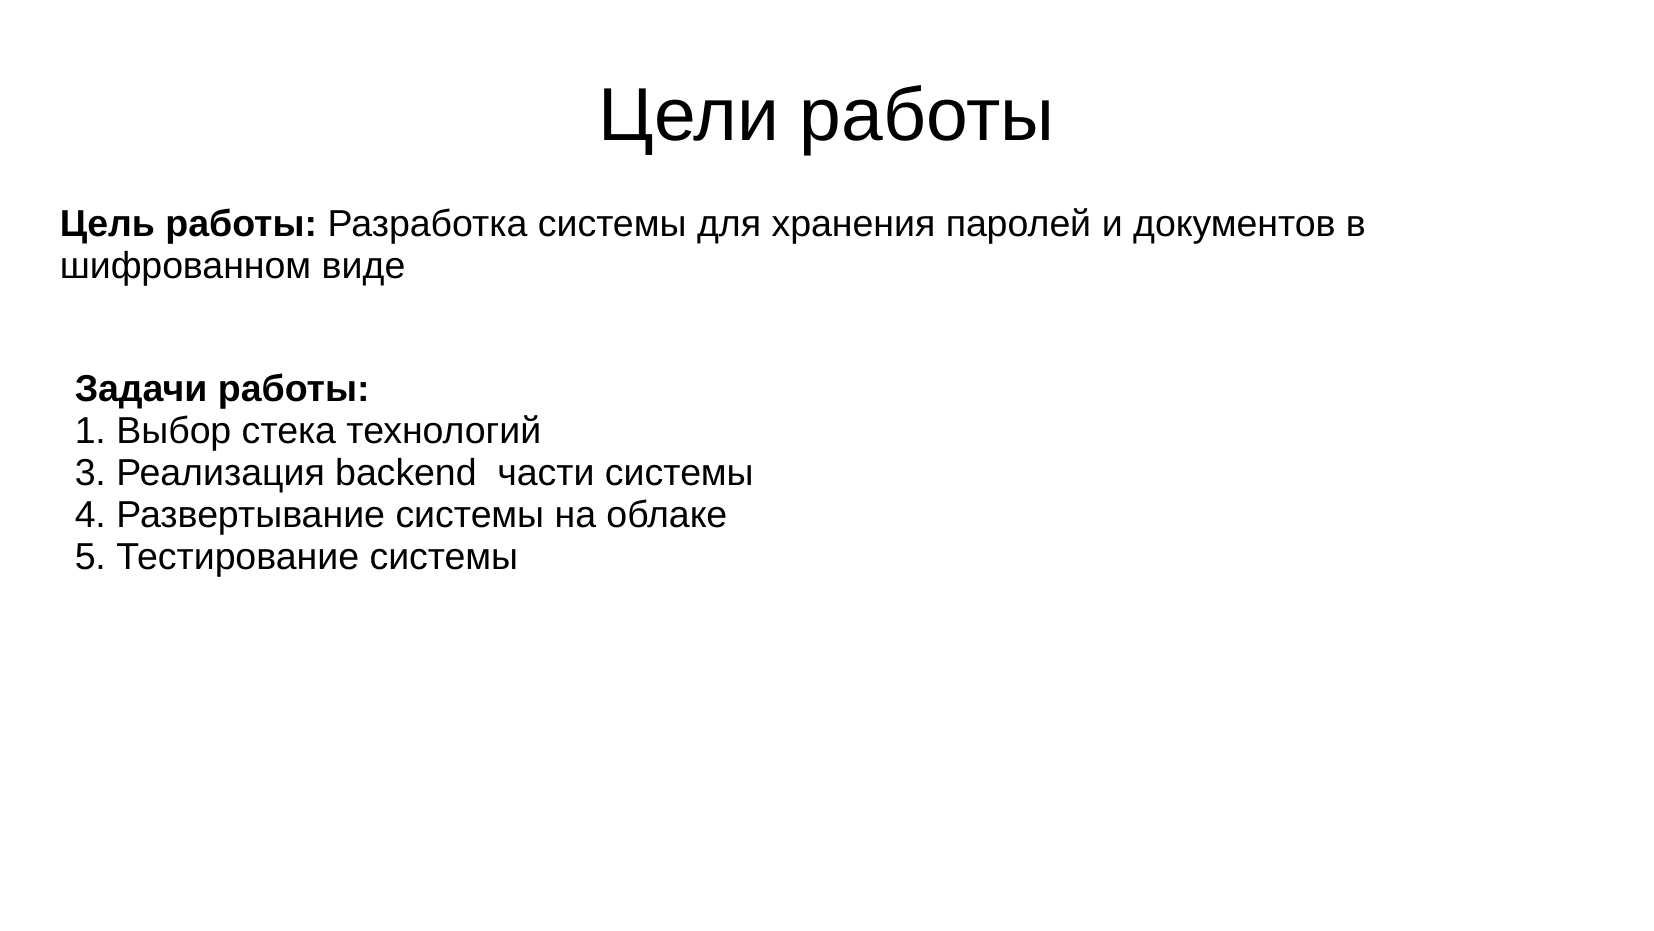

# Цели работы
Цель работы: Разработка системы для хранения паролей и документов в шифрованном виде
Задачи работы:
1. Выбор стека технологий
3. Реализация backend части системы
4. Развертывание системы на облаке
5. Тестирование системы